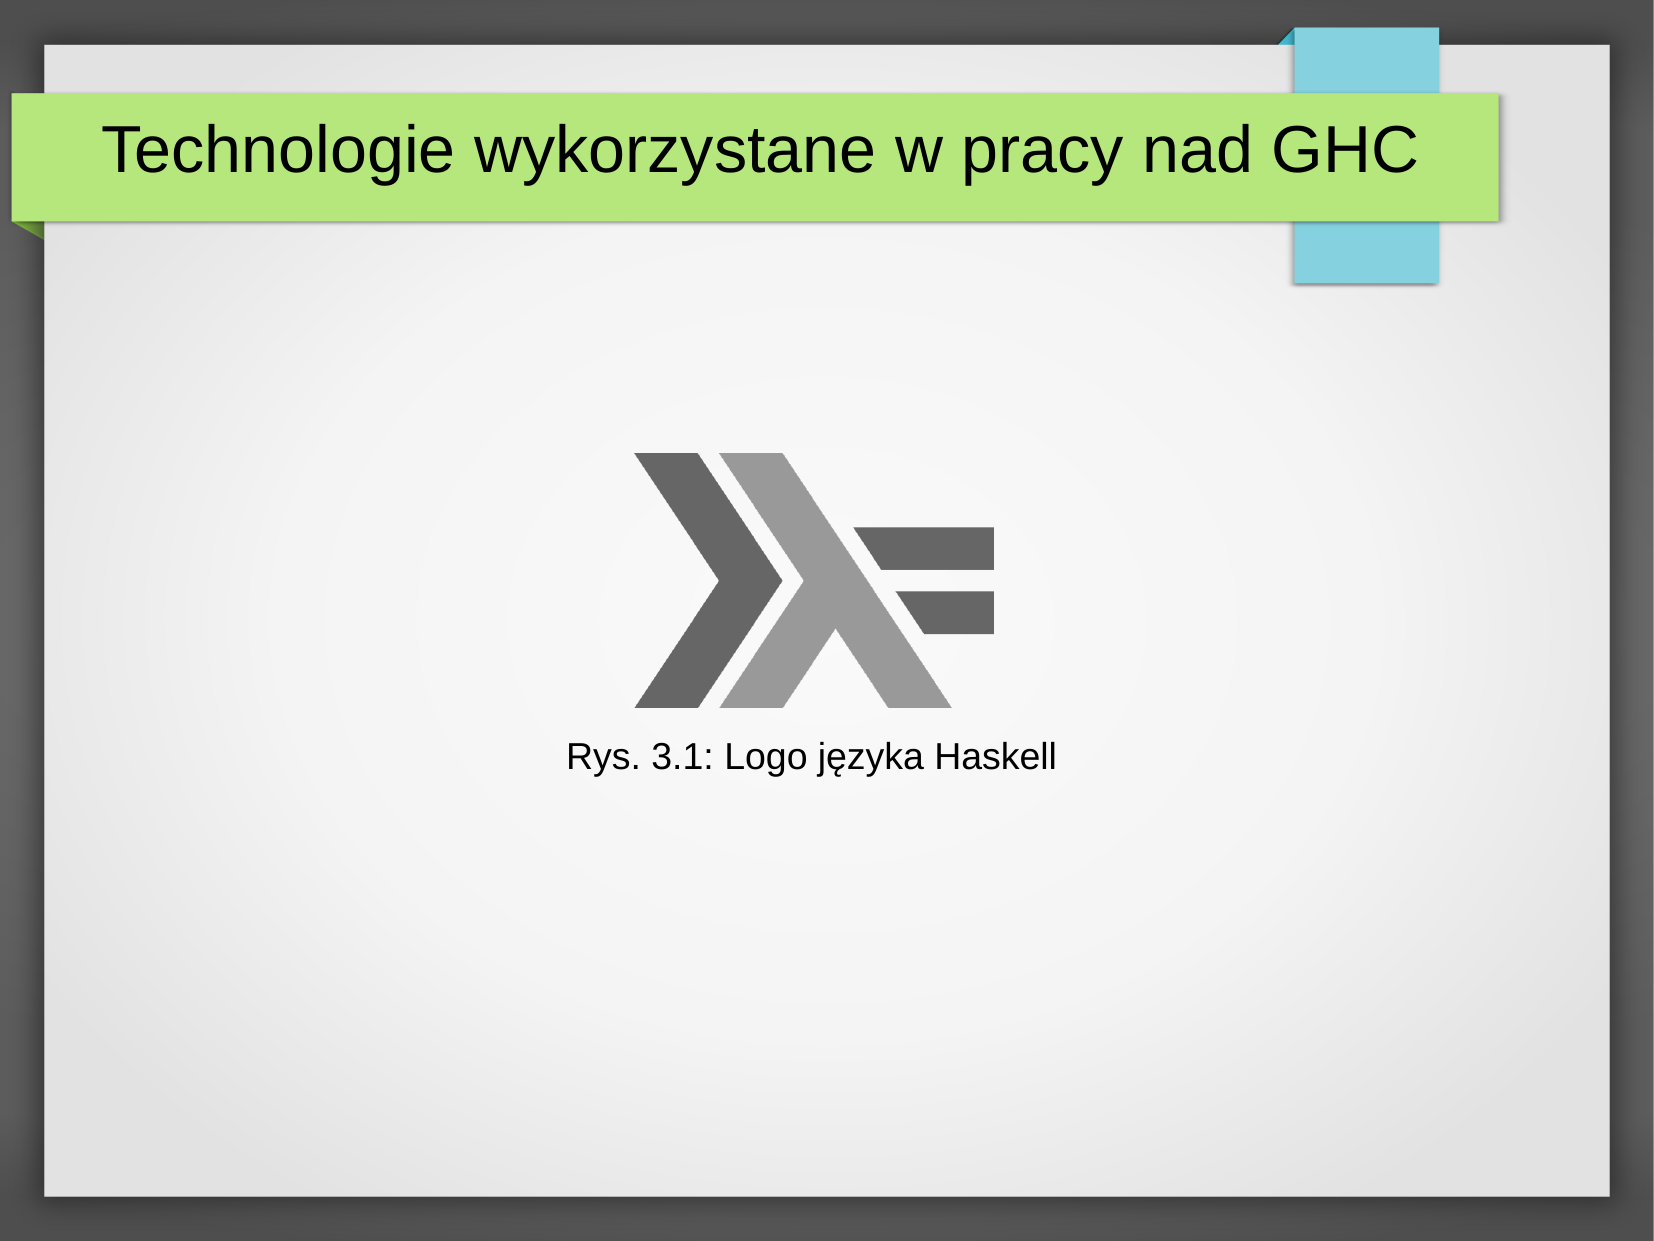

# Technologie wykorzystane w pracy nad GHC
Rys. 3.1: Logo języka Haskell